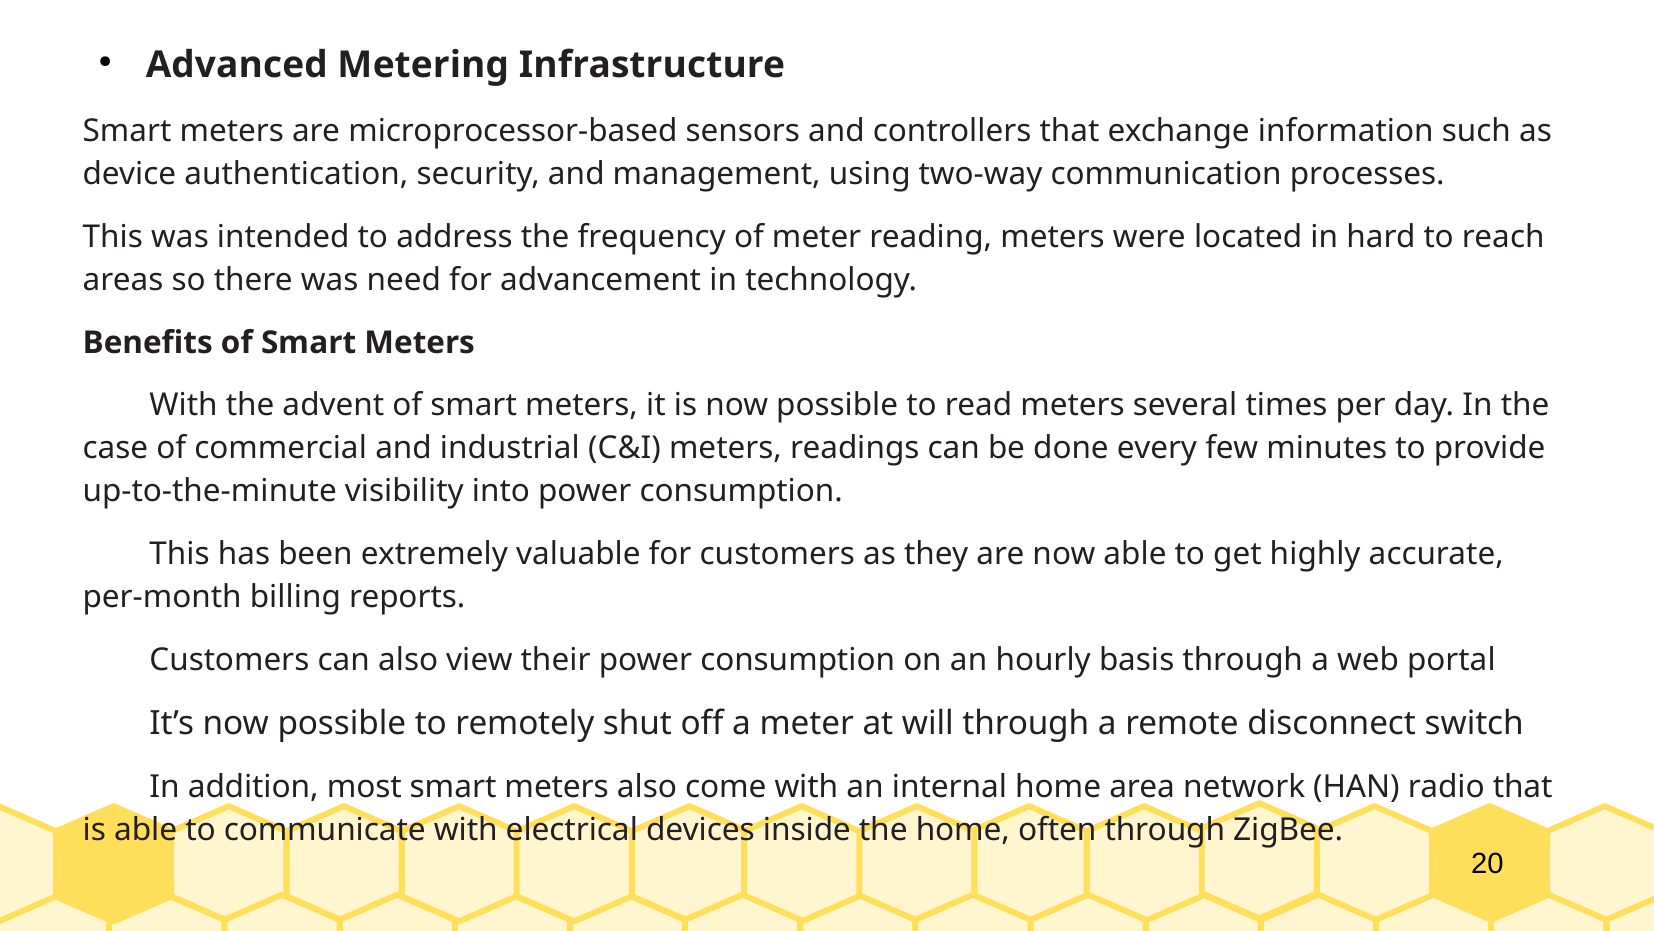

# Advanced Metering Infrastructure
Smart meters are microprocessor-based sensors and controllers that exchange information such as device authentication, security, and management, using two-way communication processes.
This was intended to address the frequency of meter reading, meters were located in hard to reach areas so there was need for advancement in technology.
Benefits of Smart Meters
 	With the advent of smart meters, it is now possible to read meters several times per day. In the case of commercial and industrial (C&I) meters, readings can be done every few minutes to provide up-to-the-minute visibility into power consumption.
 	This has been extremely valuable for customers as they are now able to get highly accurate, per-month billing reports.
 	Customers can also view their power consumption on an hourly basis through a web portal
 	It’s now possible to remotely shut off a meter at will through a remote disconnect switch
 	In addition, most smart meters also come with an internal home area network (HAN) radio that is able to communicate with electrical devices inside the home, often through ZigBee.